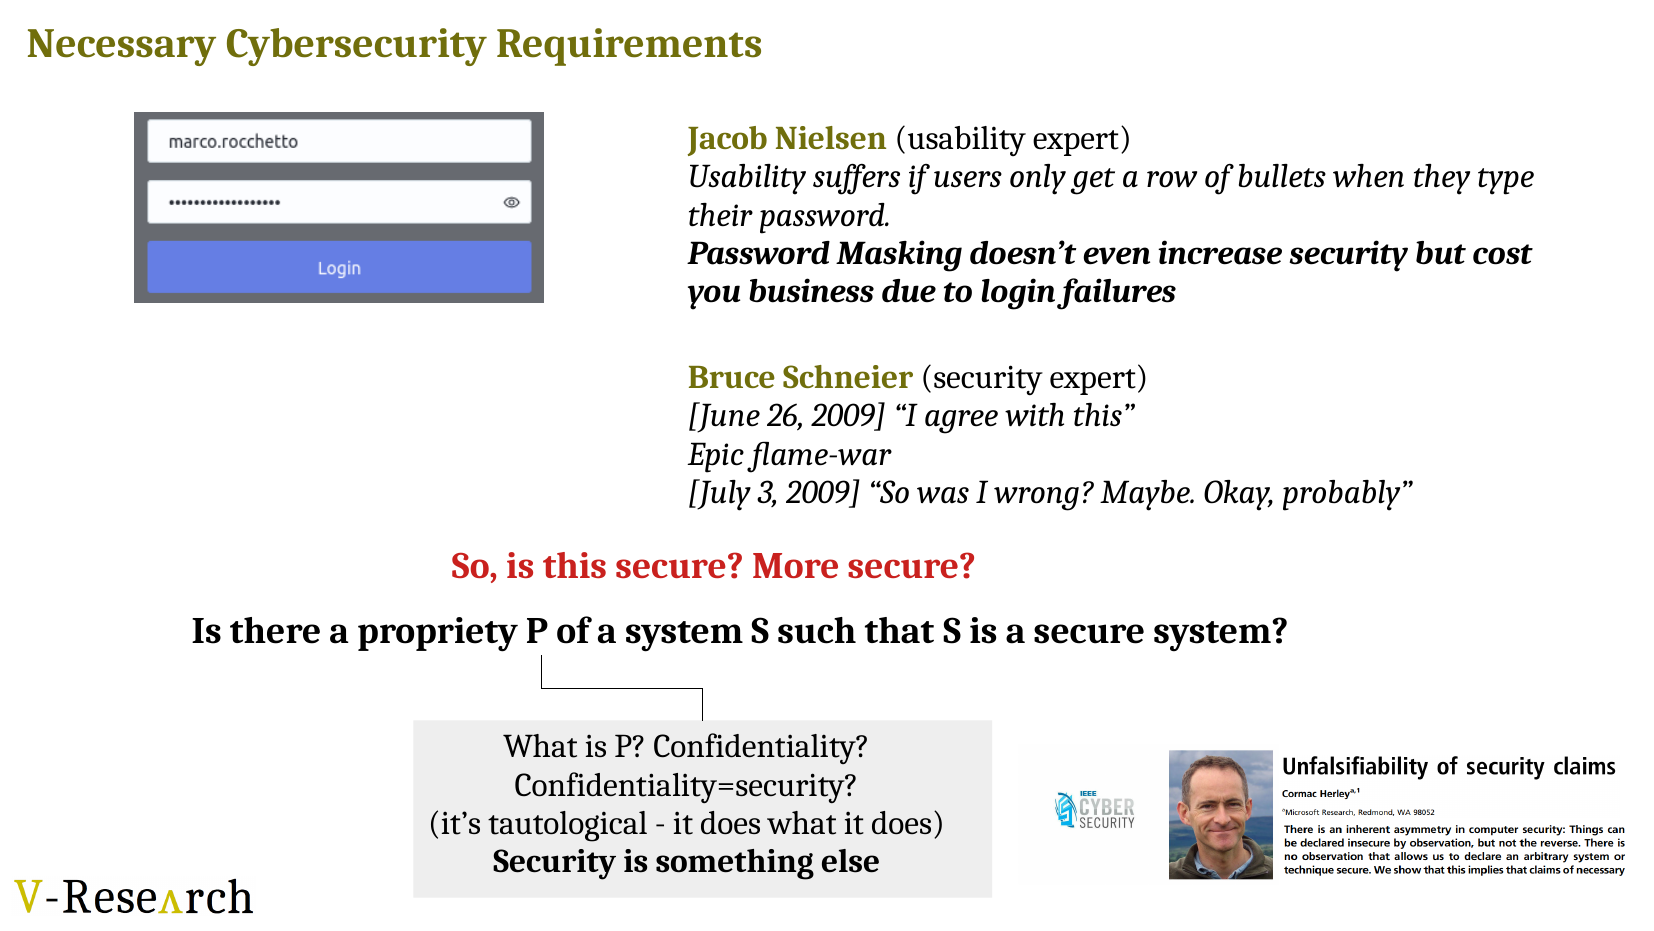

Necessary Cybersecurity Requirements
Jacob Nielsen (usability expert)
Usability suffers if users only get a row of bullets when they type their password.
Password Masking doesn’t even increase security but cost you business due to login failures
Bruce Schneier (security expert)
[June 26, 2009] “I agree with this”
Epic flame-war
[July 3, 2009] “So was I wrong? Maybe. Okay, probably”
So, is this secure? More secure?
Is there a propriety P of a system S such that S is a secure system?
What is P? Confidentiality?
Confidentiality=security?
(it’s tautological - it does what it does)
Security is something else